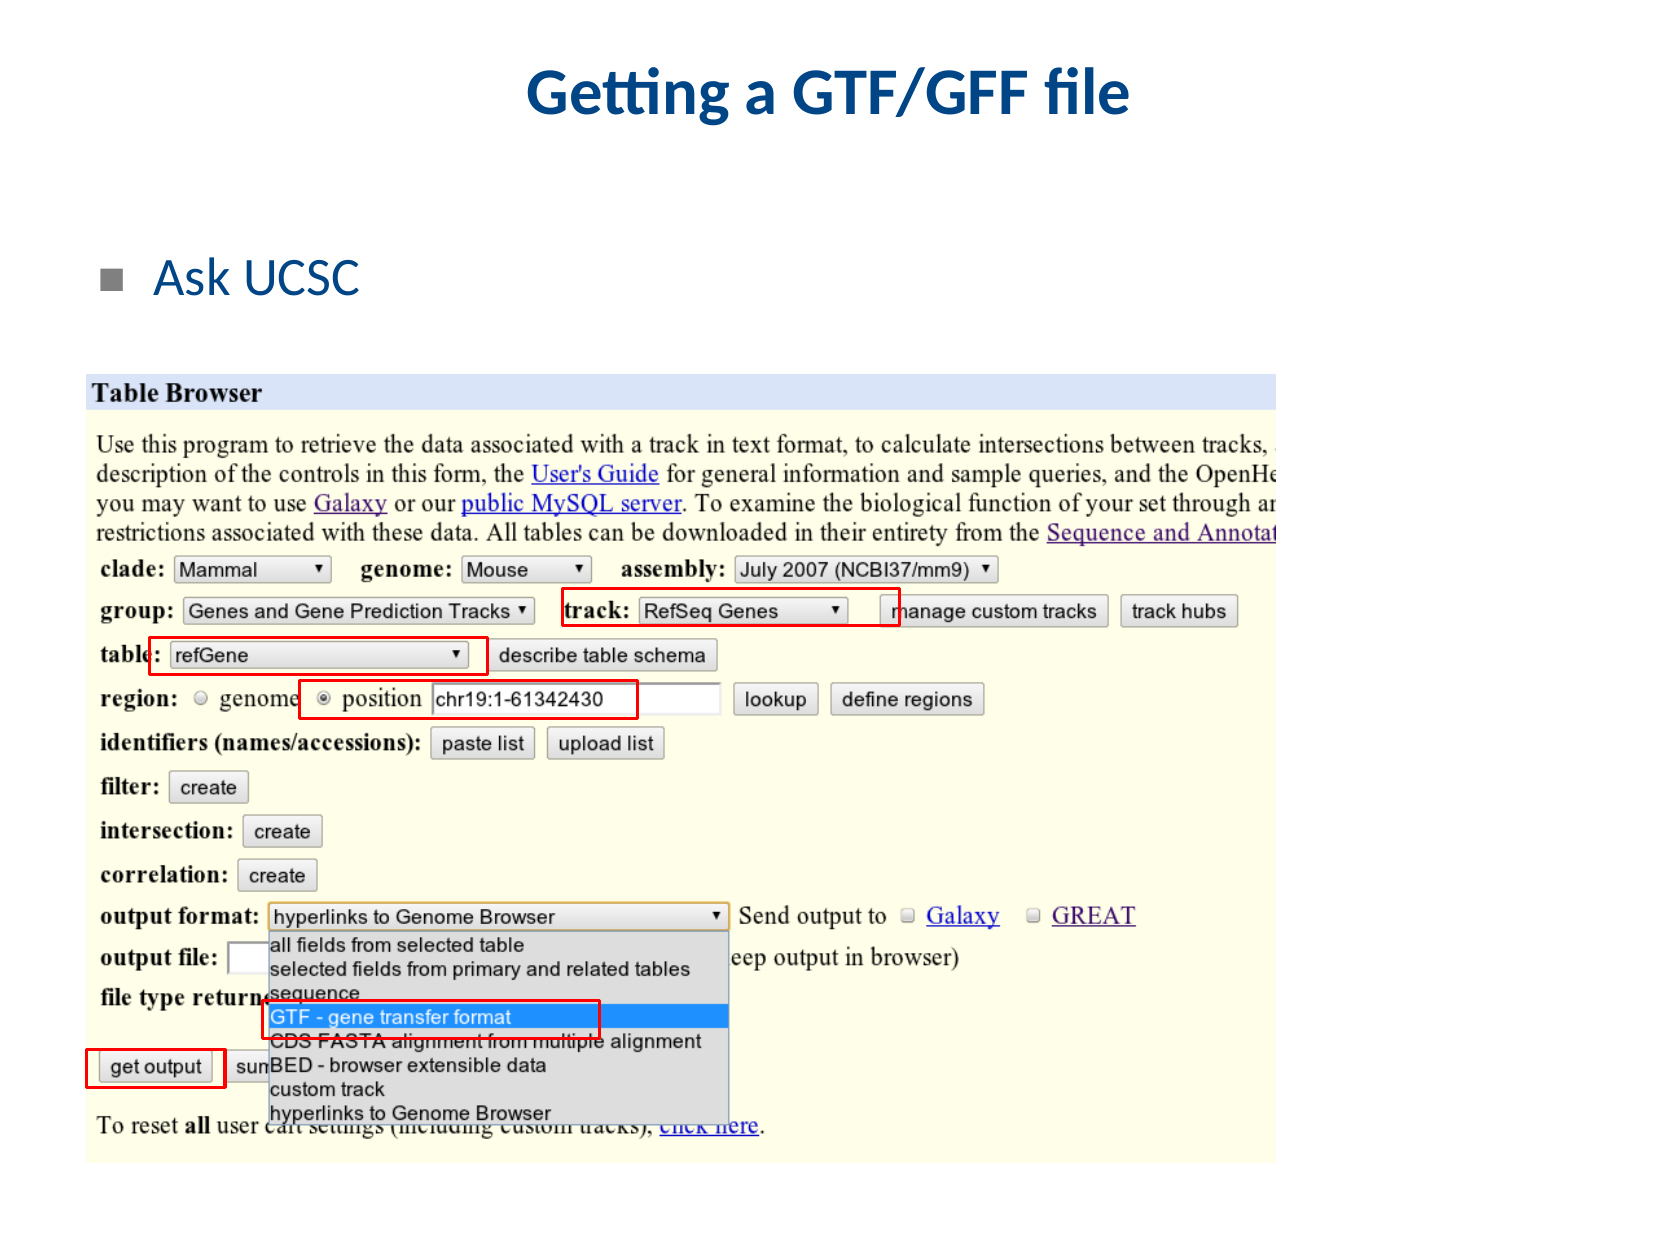

# Getting a GTF/GFF file
Ask UCSC